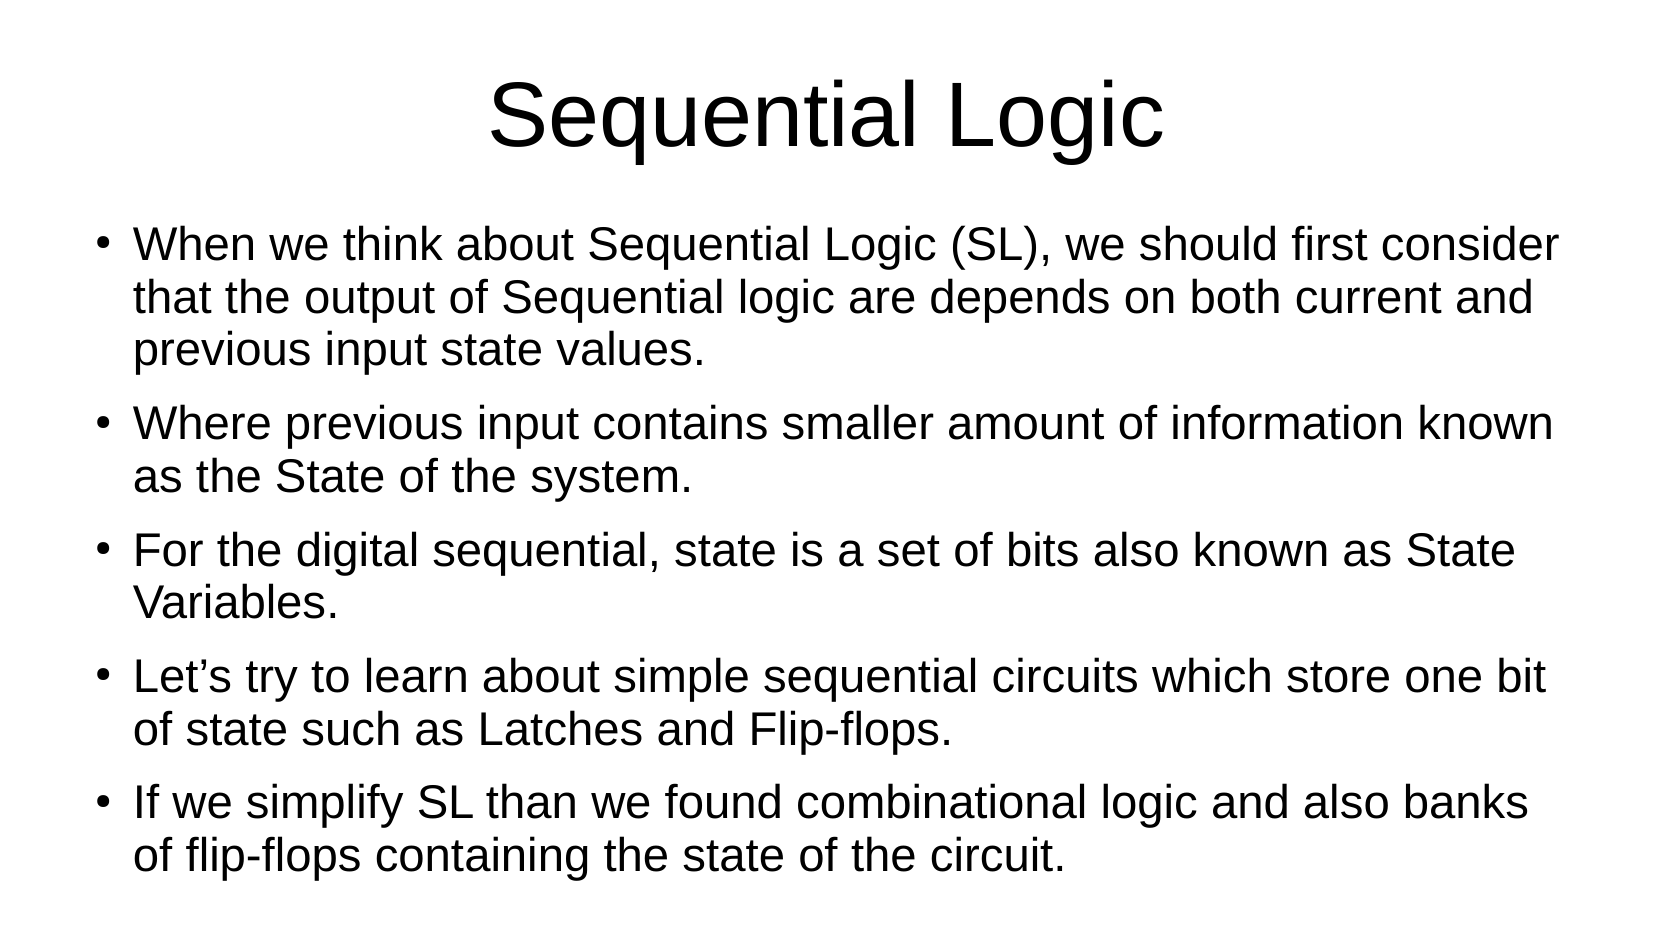

# Sequential Logic
When we think about Sequential Logic (SL), we should first consider that the output of Sequential logic are depends on both current and previous input state values.
Where previous input contains smaller amount of information known as the State of the system.
For the digital sequential, state is a set of bits also known as State Variables.
Let’s try to learn about simple sequential circuits which store one bit of state such as Latches and Flip-flops.
If we simplify SL than we found combinational logic and also banks of flip-flops containing the state of the circuit.